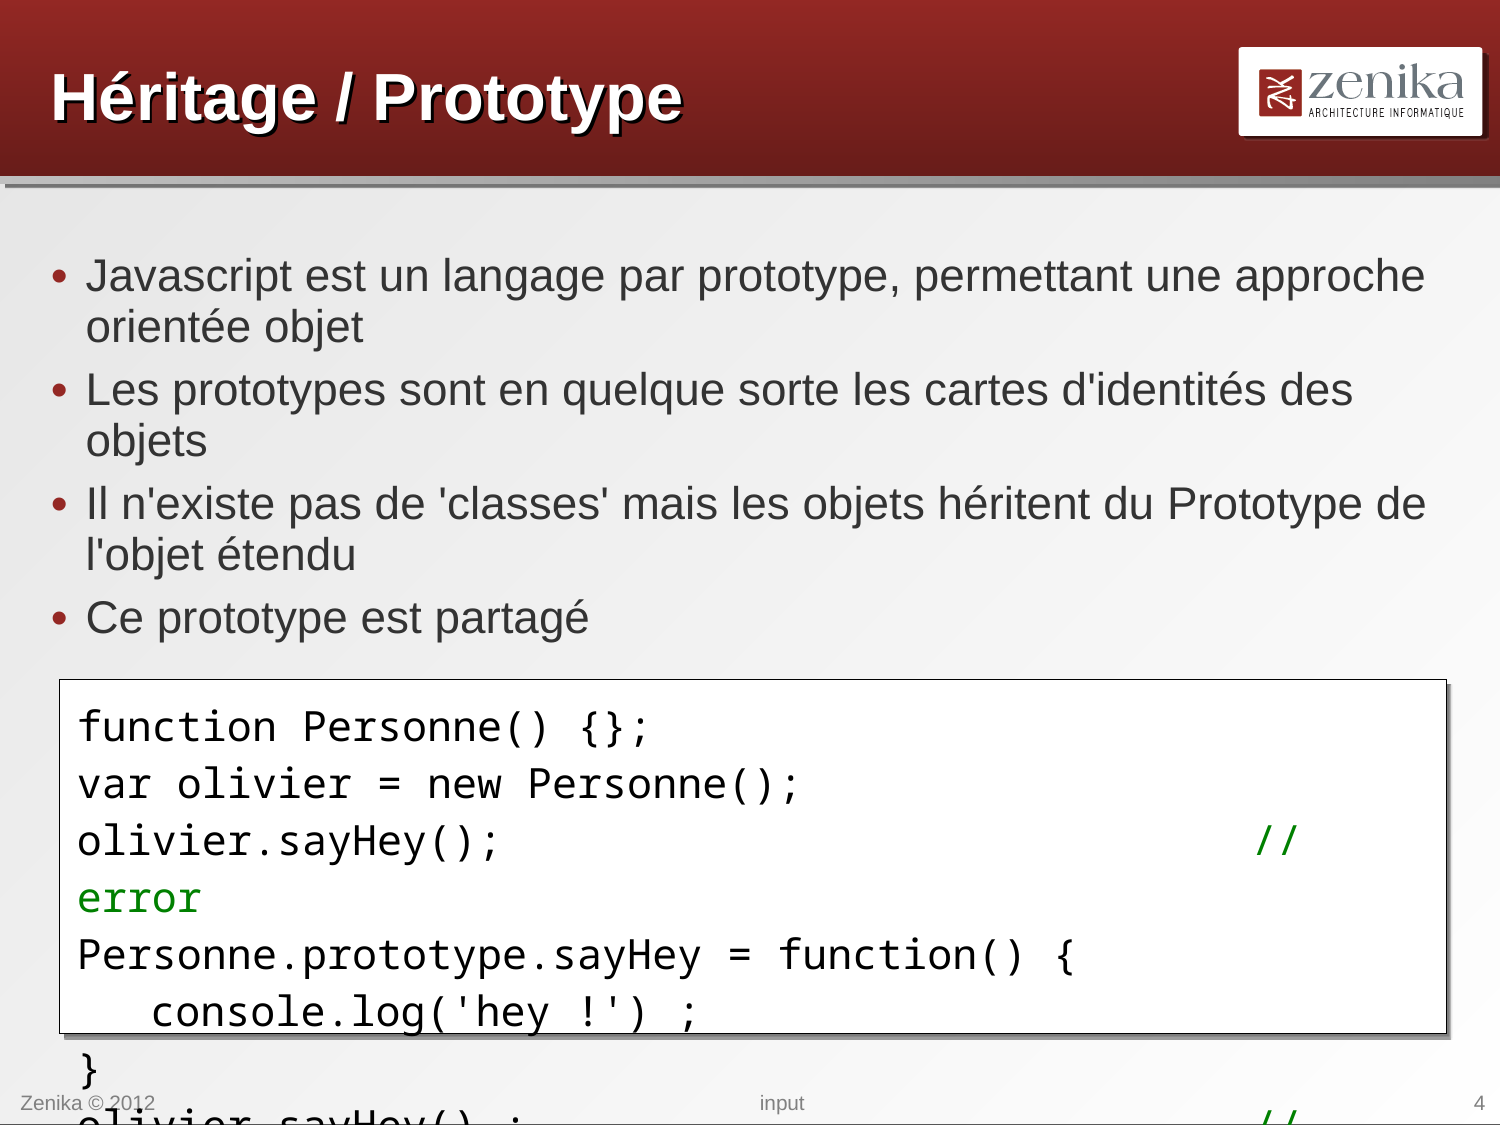

# Héritage / Prototype
Javascript est un langage par prototype, permettant une approche orientée objet
Les prototypes sont en quelque sorte les cartes d'identités des objets
Il n'existe pas de 'classes' mais les objets héritent du Prototype de l'objet étendu
Ce prototype est partagé
function Personne() {};
var olivier = new Personne();
olivier.sayHey(); // error
Personne.prototype.sayHey = function() {
	console.log('hey !') ;
}
olivier.sayHey() ; // hey !